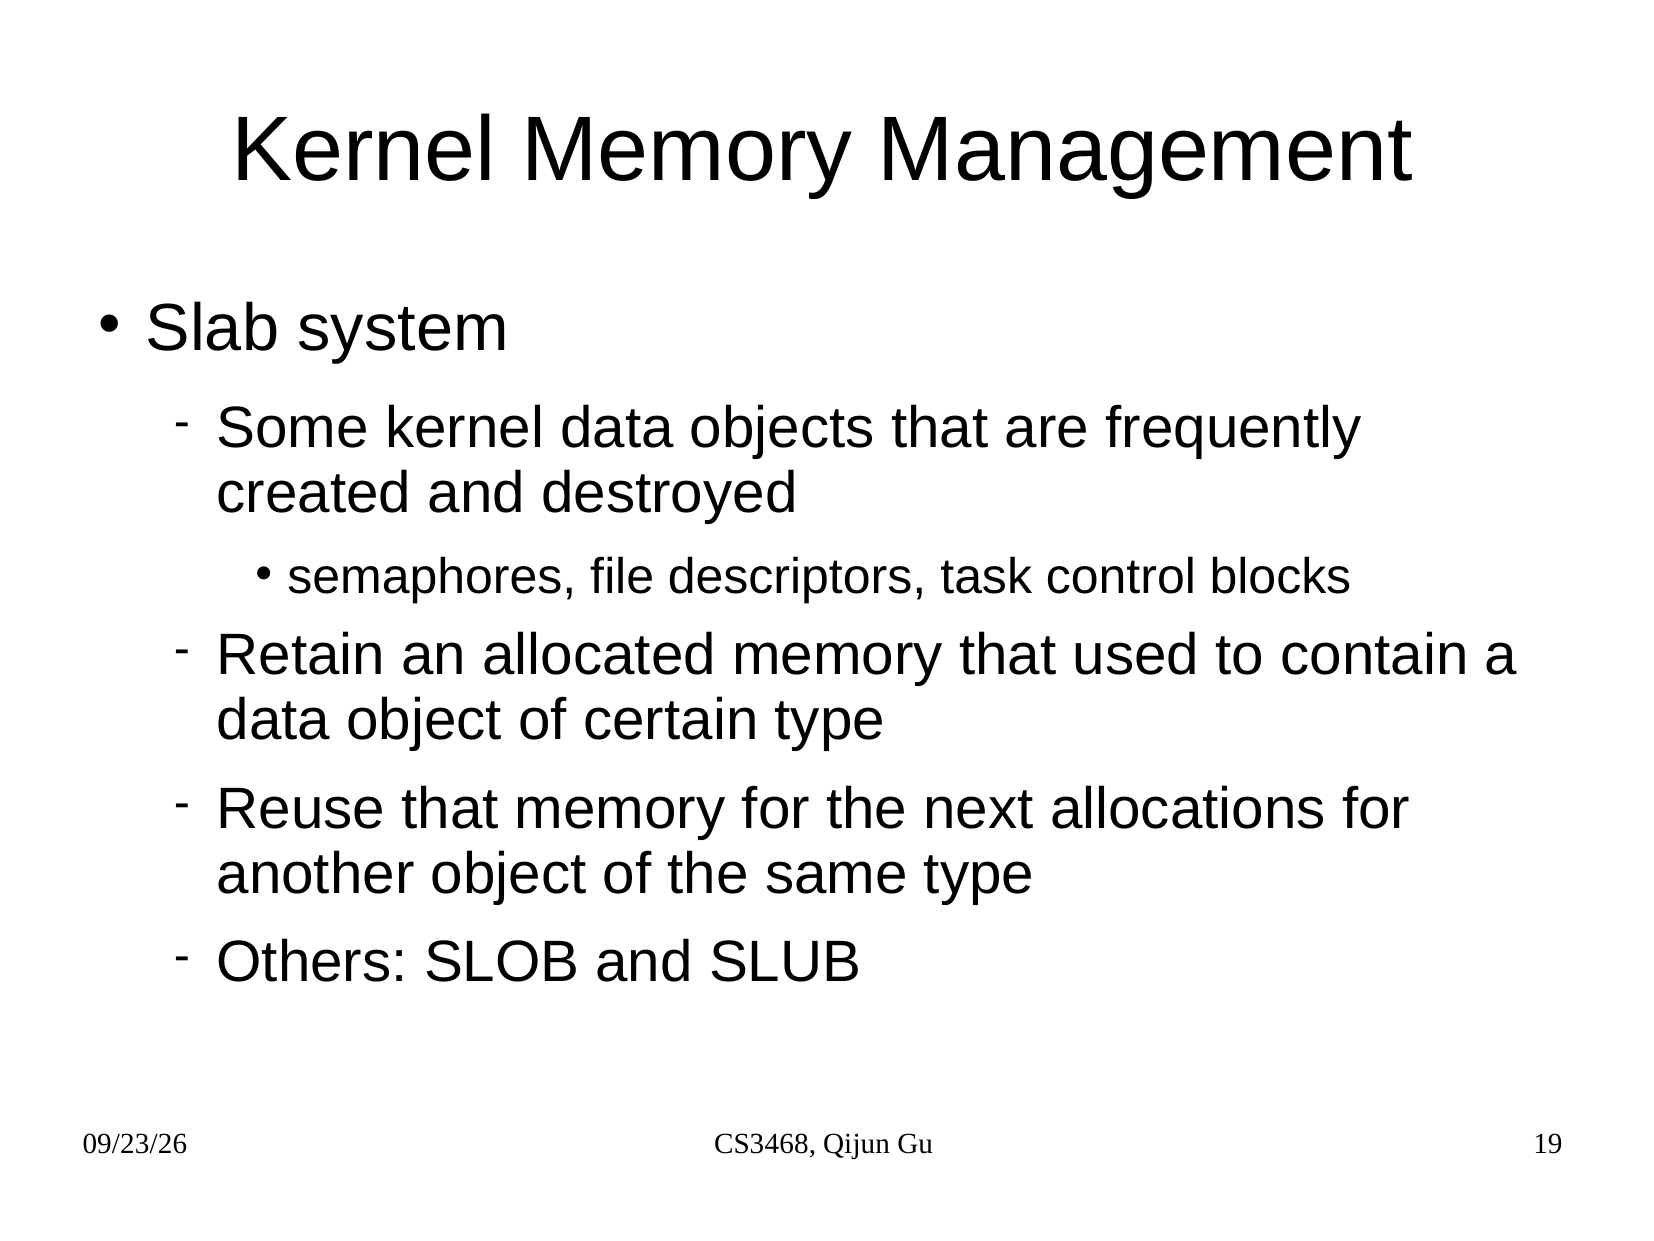

# Kernel Memory Management
Slab system
Some kernel data objects that are frequently created and destroyed
semaphores, file descriptors, task control blocks
Retain an allocated memory that used to contain a data object of certain type
Reuse that memory for the next allocations for another object of the same type
Others: SLOB and SLUB
CS3468, Qijun Gu
19